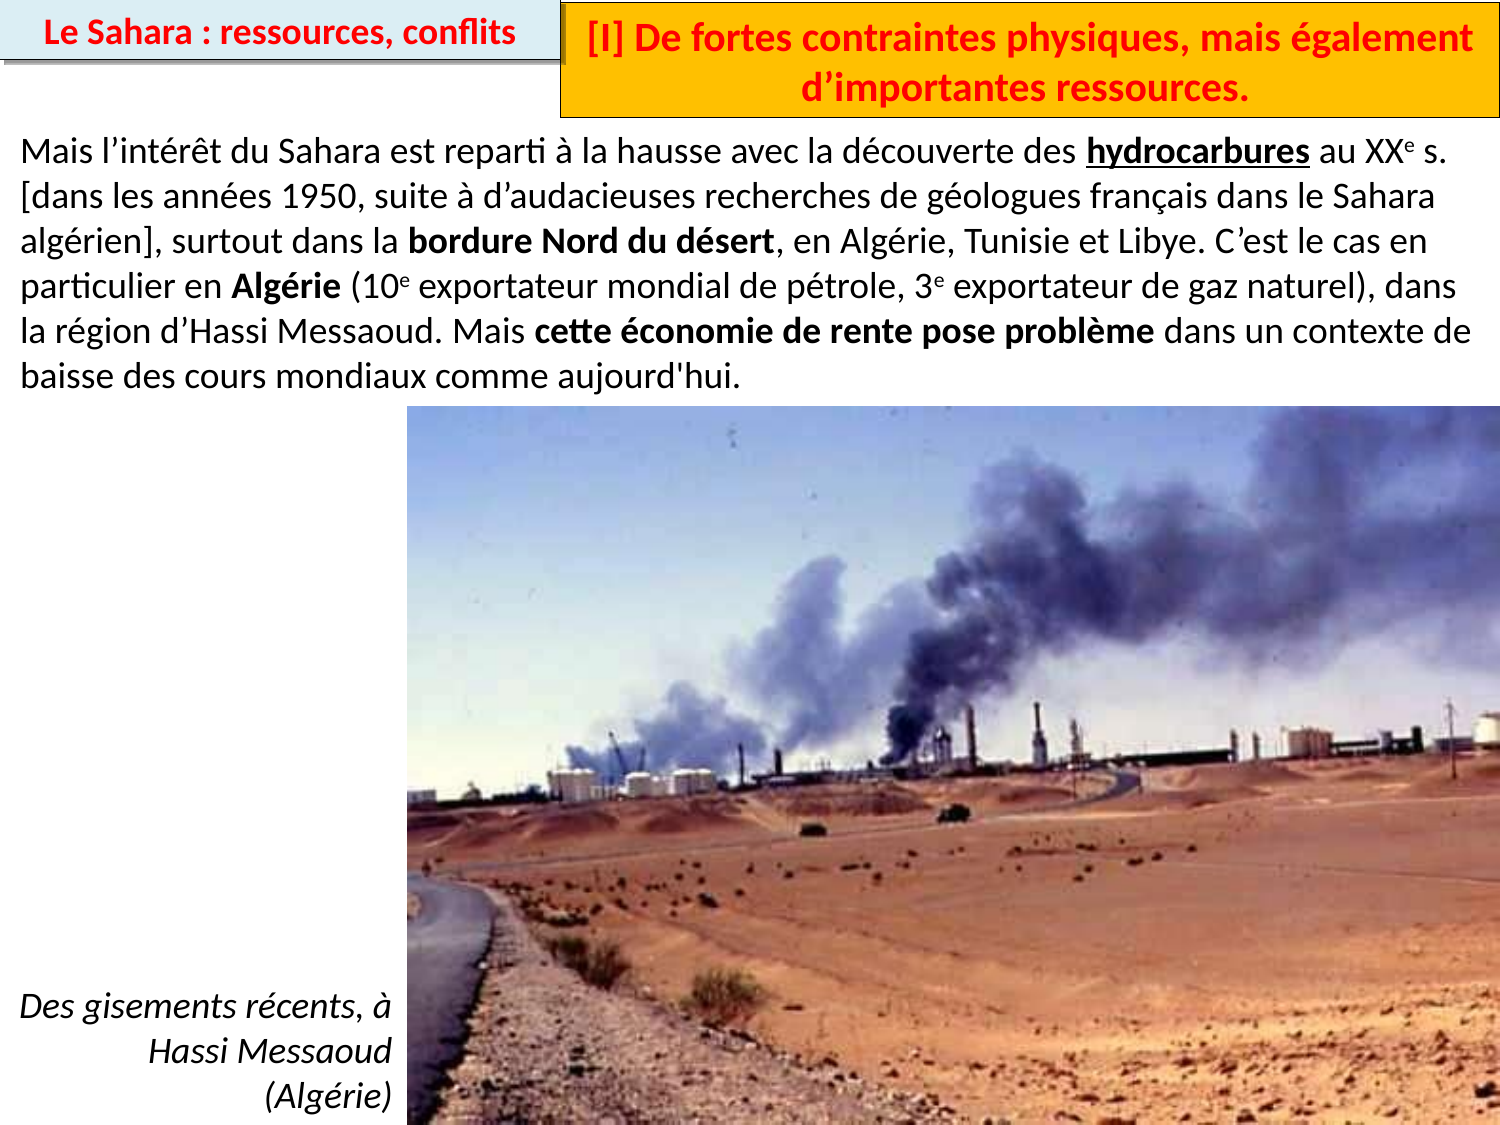

Le Sahara : ressources, conflits
[I] De fortes contraintes physiques, mais également d’importantes ressources.
Mais l’intérêt du Sahara est reparti à la hausse avec la découverte des hydrocarbures au XXe s. [dans les années 1950, suite à d’audacieuses recherches de géologues français dans le Sahara algérien], surtout dans la bordure Nord du désert, en Algérie, Tunisie et Libye. C’est le cas en particulier en Algérie (10e exportateur mondial de pétrole, 3e exportateur de gaz naturel), dans la région d’Hassi Messaoud. Mais cette économie de rente pose problème dans un contexte de baisse des cours mondiaux comme aujourd'hui.
Des gisements récents, à Hassi Messaoud (Algérie)